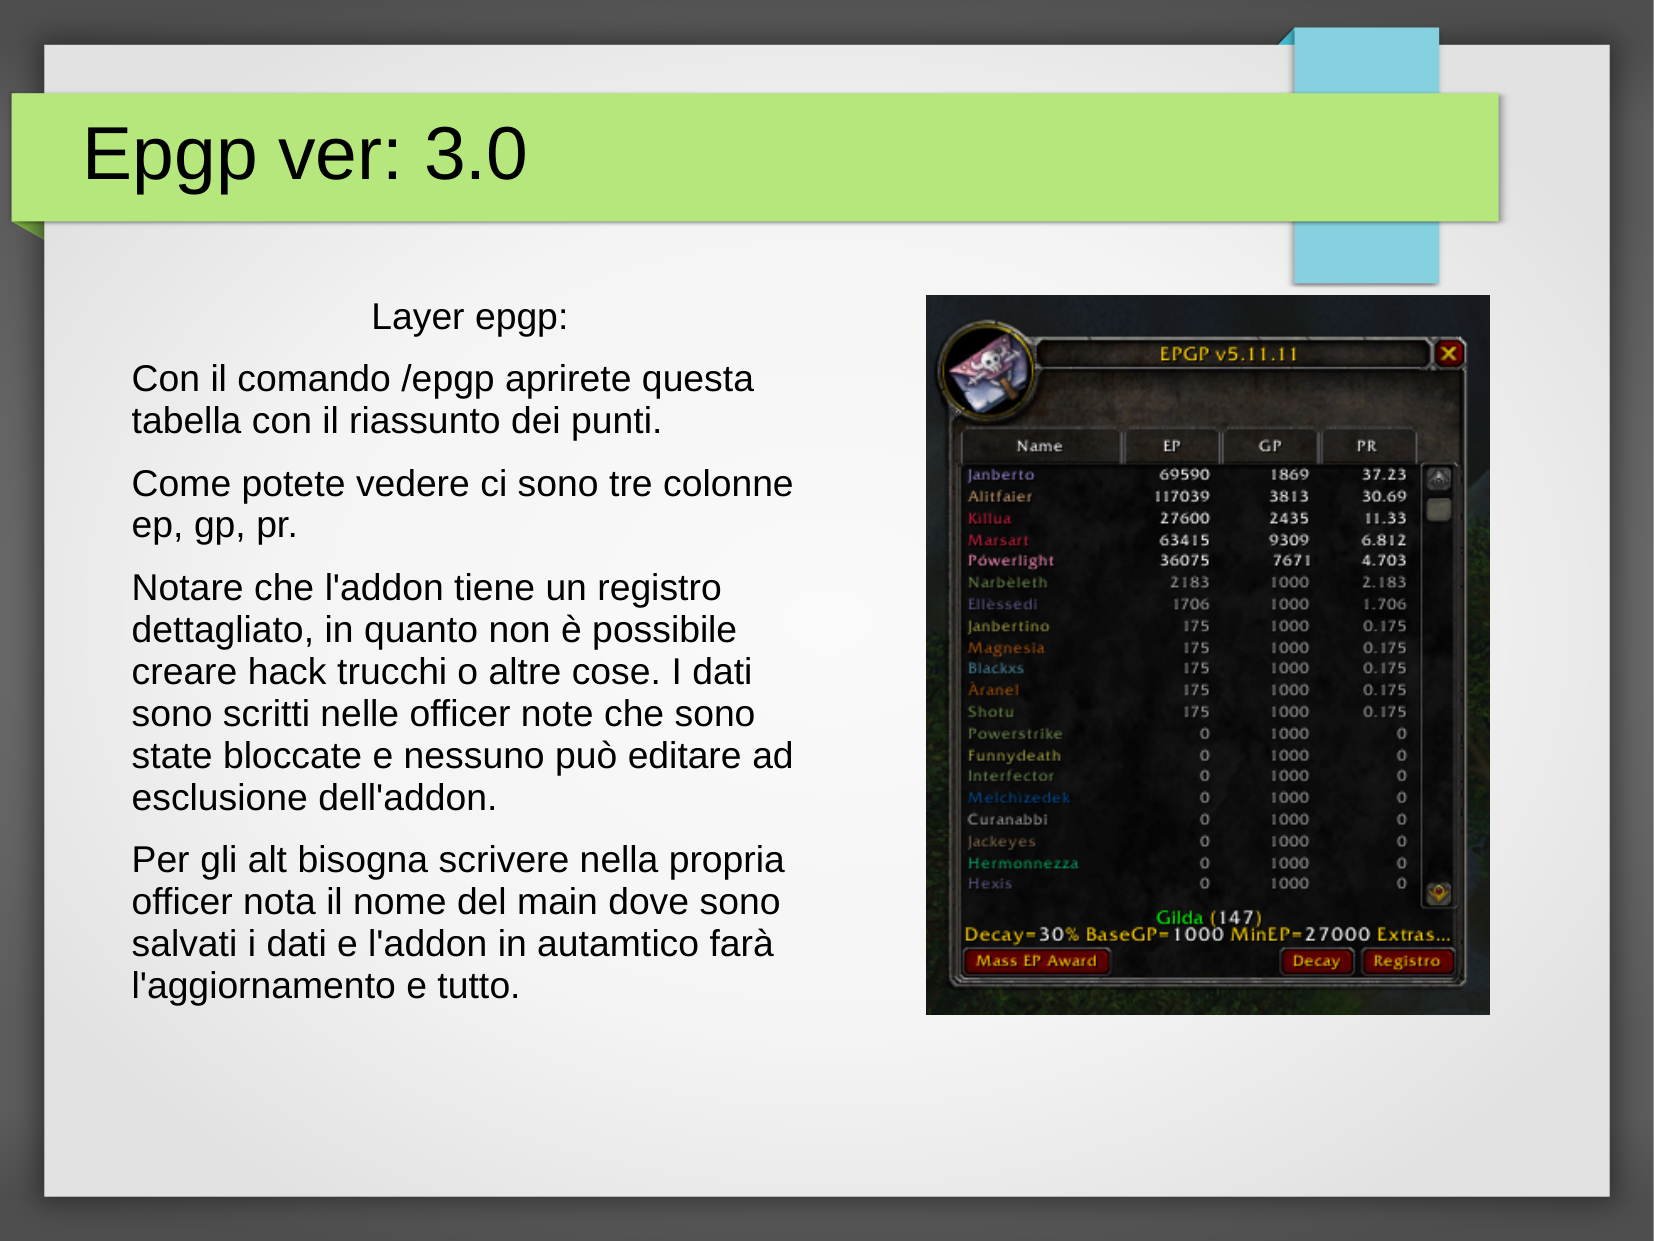

# Epgp ver: 3.0
Layer epgp:
Con il comando /epgp aprirete questa tabella con il riassunto dei punti.
Come potete vedere ci sono tre colonne ep, gp, pr.
Notare che l'addon tiene un registro dettagliato, in quanto non è possibile creare hack trucchi o altre cose. I dati sono scritti nelle officer note che sono state bloccate e nessuno può editare ad esclusione dell'addon.
Per gli alt bisogna scrivere nella propria officer nota il nome del main dove sono salvati i dati e l'addon in autamtico farà l'aggiornamento e tutto.